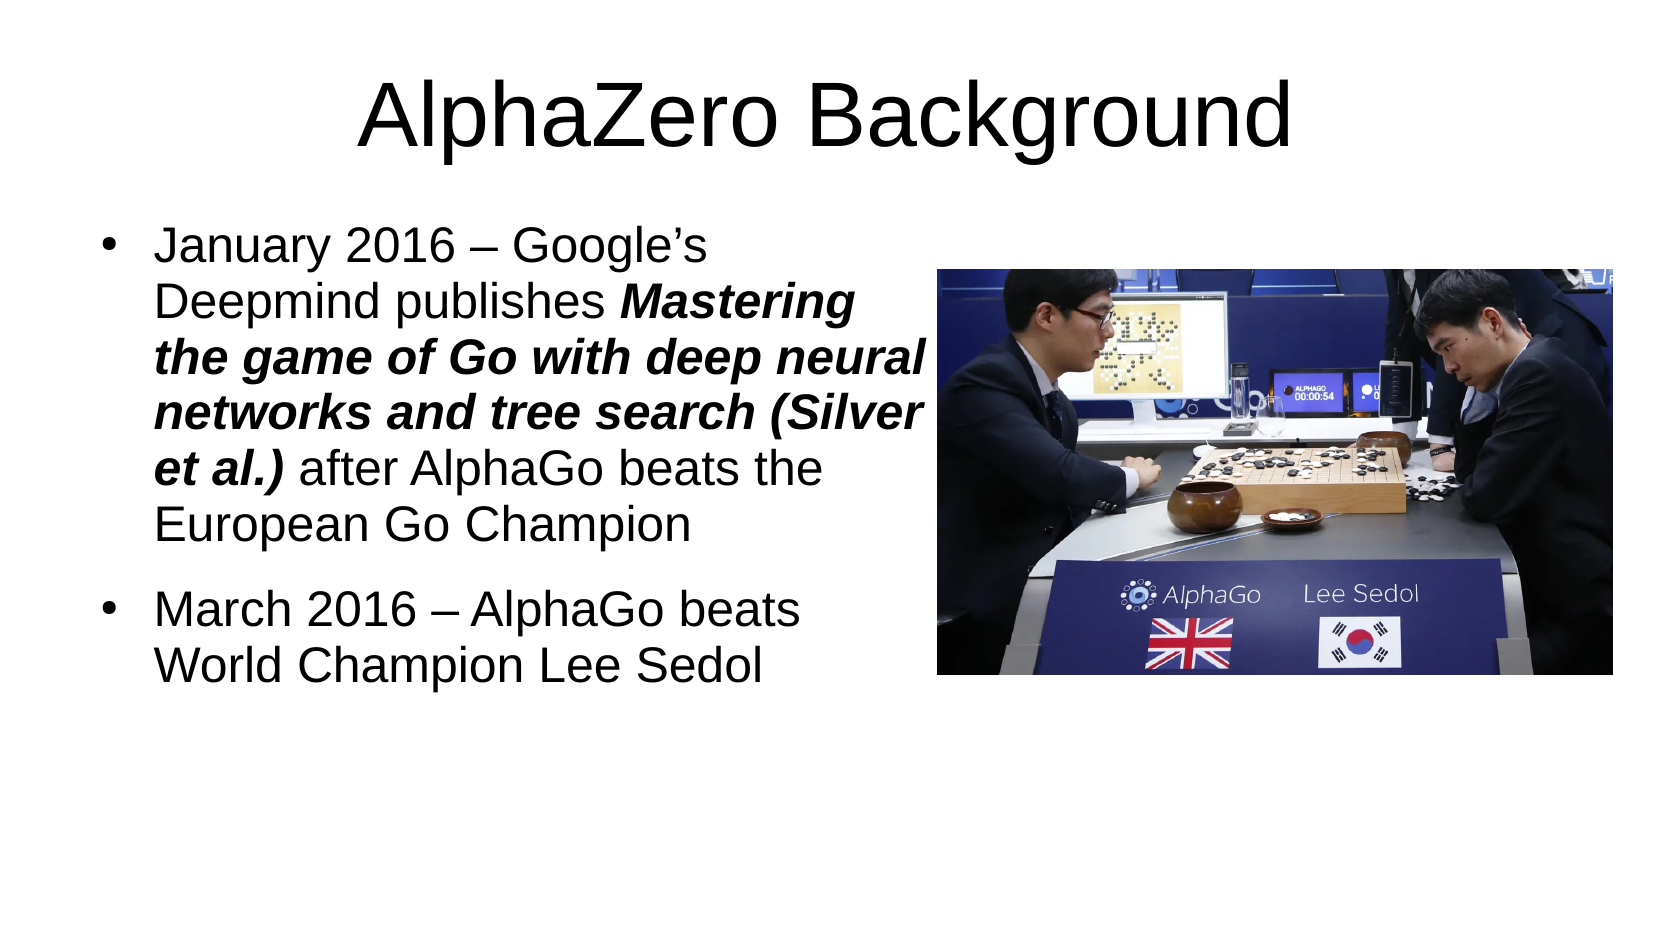

AlphaZero Background
# January 2016 – Google’s Deepmind publishes Mastering the game of Go with deep neural networks and tree search (Silver et al.) after AlphaGo beats the European Go Champion
March 2016 – AlphaGo beats World Champion Lee Sedol